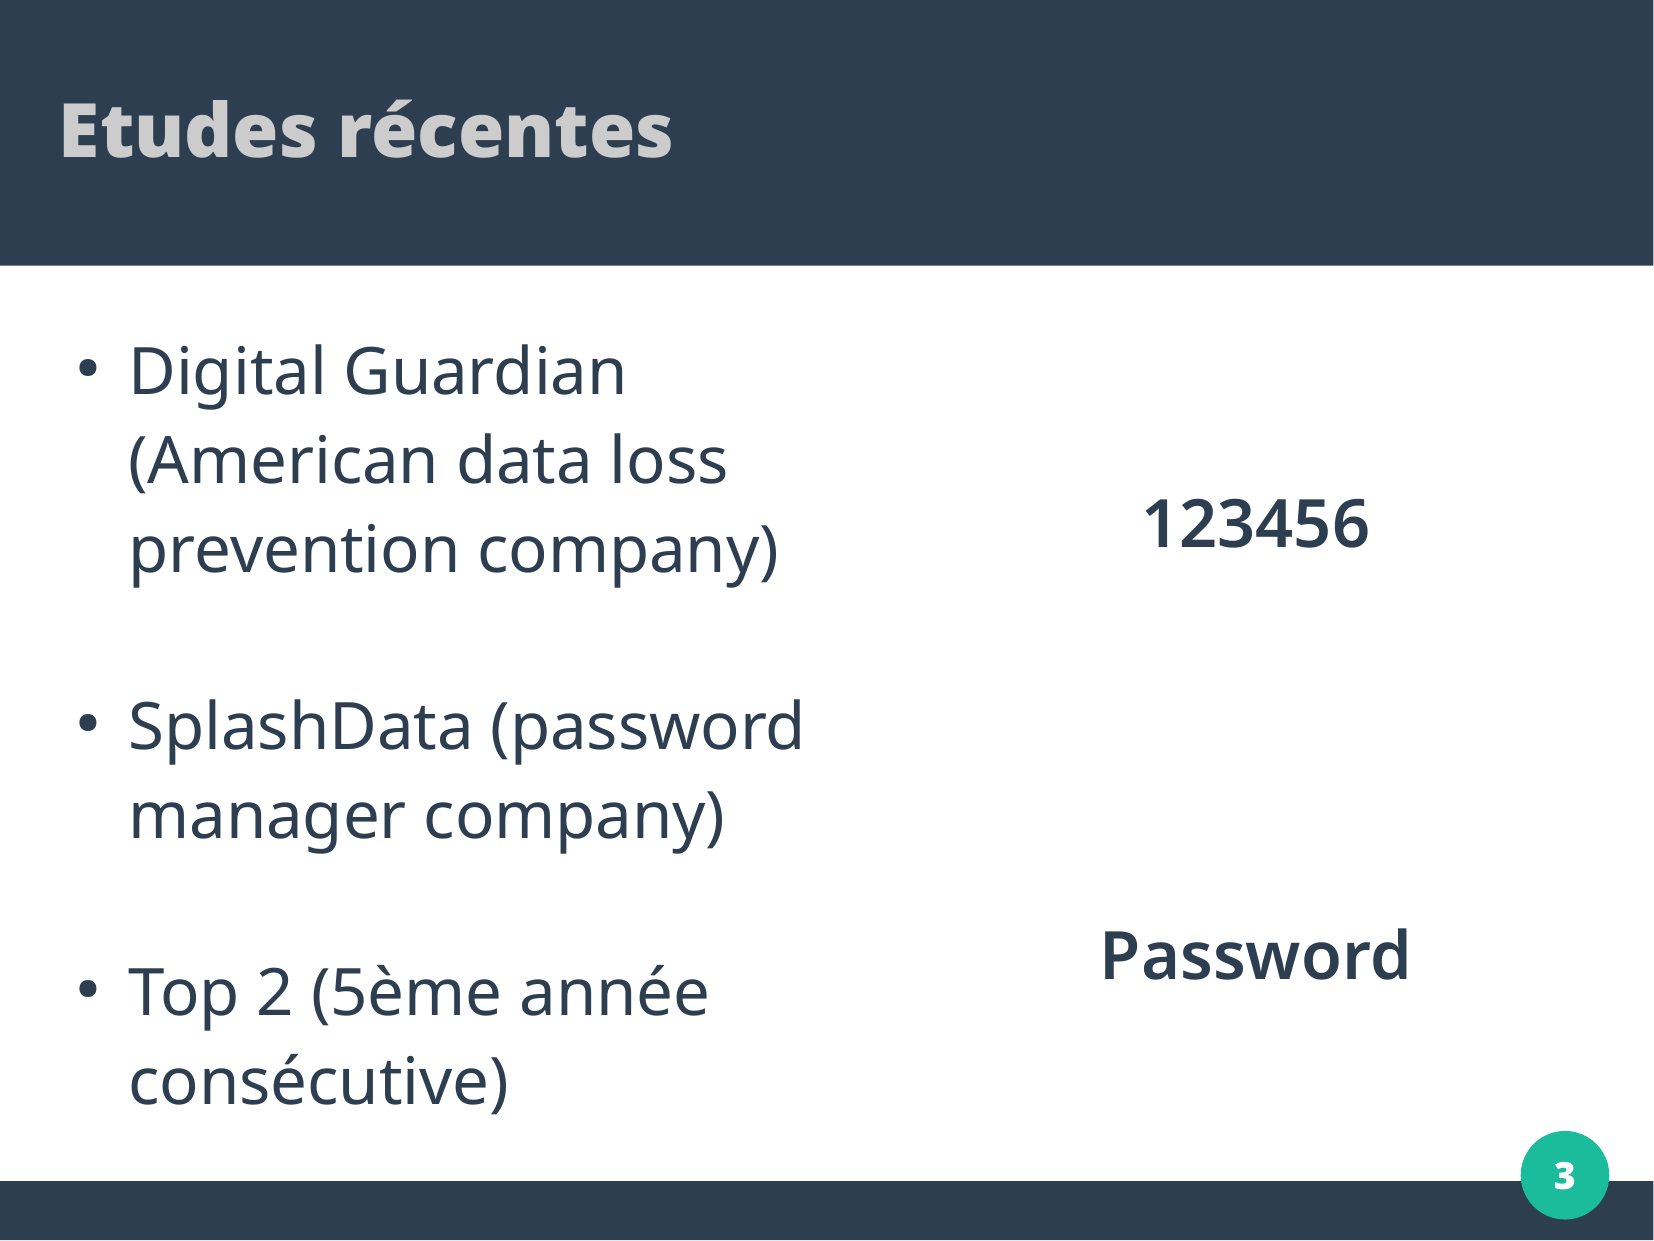

# Etudes récentes
Digital Guardian (American data loss prevention company)
SplashData (password manager company)
Top 2 (5ème année consécutive)
123456
Password
3